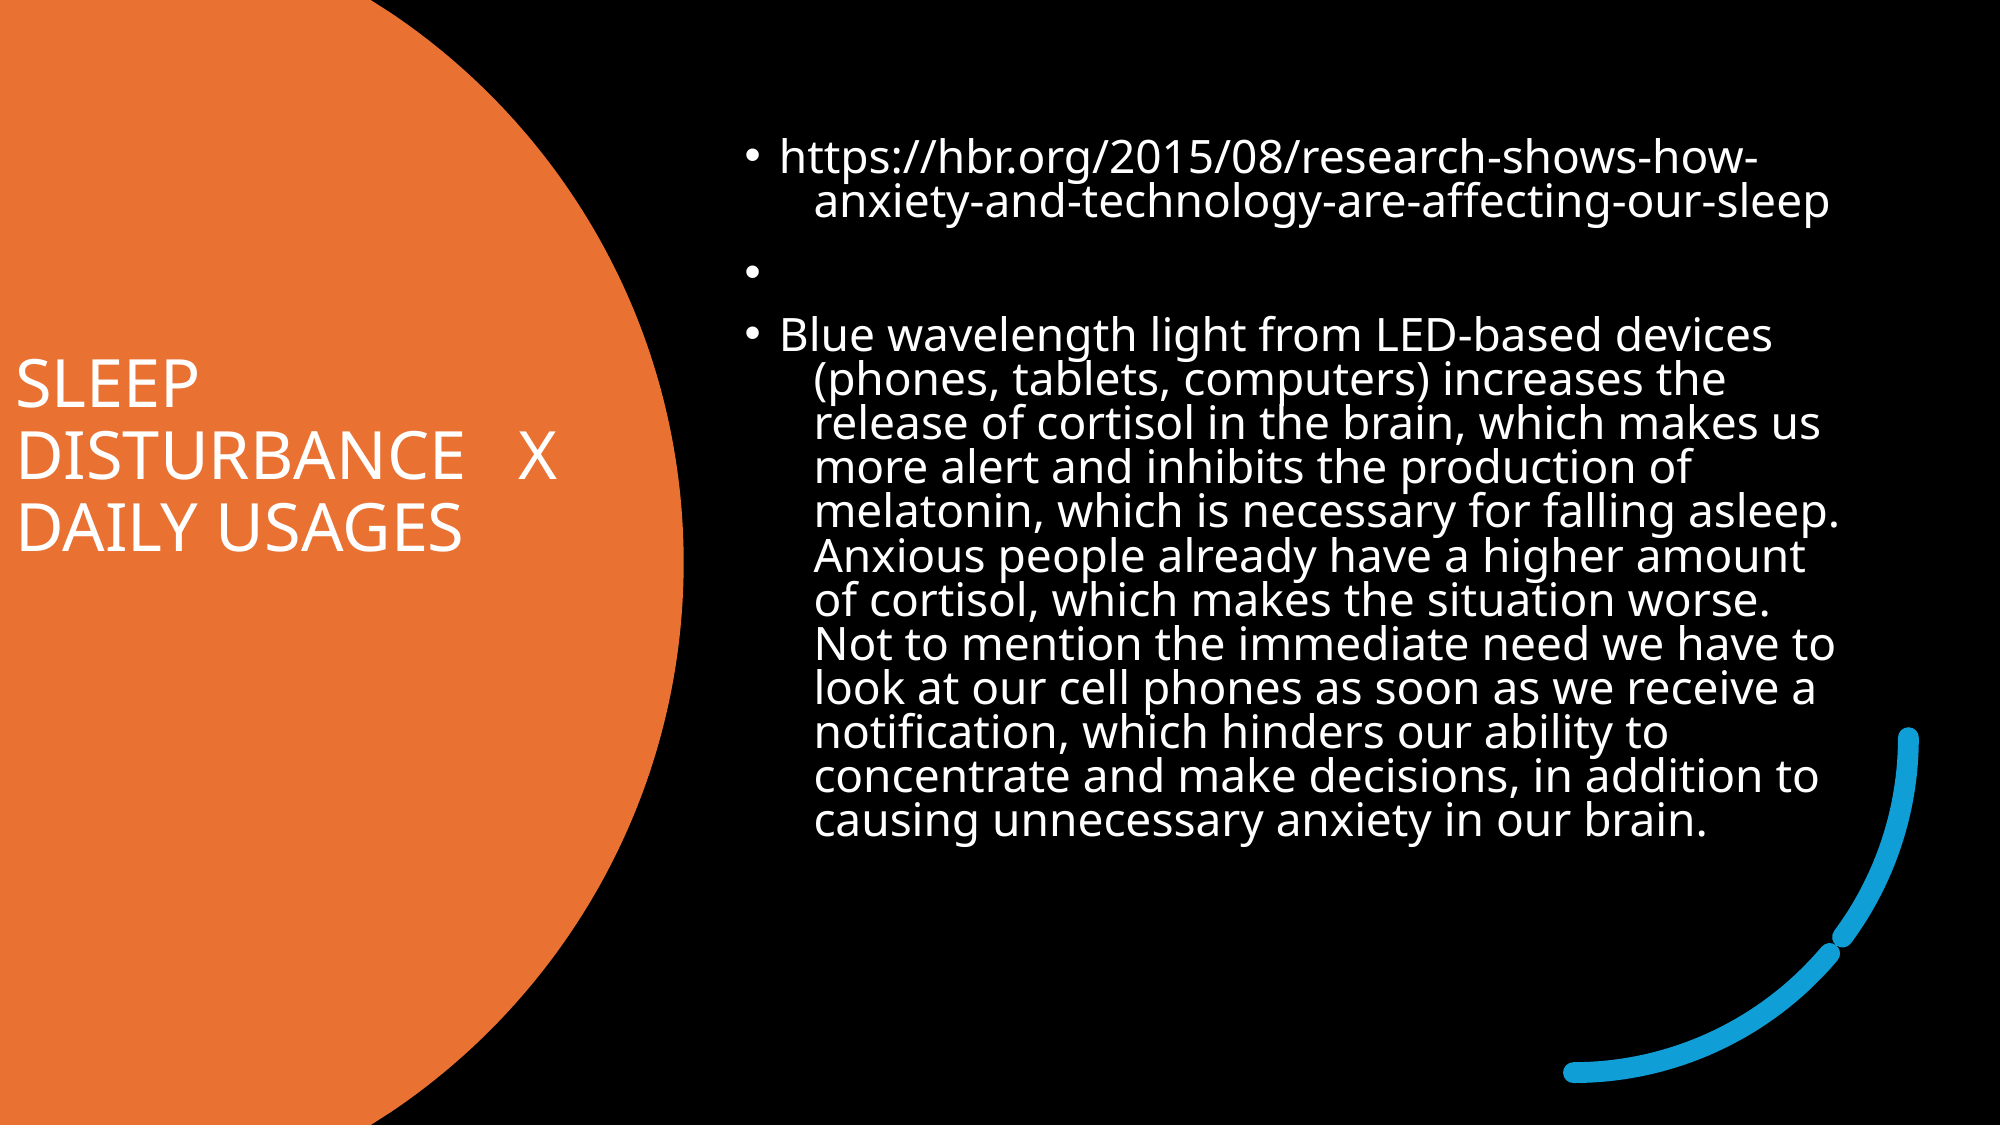

# SLEEP DISTURBANCE X DAILY USAGES
https://hbr.org/2015/08/research-shows-how-anxiety-and-technology-are-affecting-our-sleep
Blue wavelength light from LED-based devices (phones, tablets, computers) increases the release of cortisol in the brain, which makes us more alert and inhibits the production of melatonin, which is necessary for falling asleep. Anxious people already have a higher amount of cortisol, which makes the situation worse. Not to mention the immediate need we have to look at our cell phones as soon as we receive a notification, which hinders our ability to concentrate and make decisions, in addition to causing unnecessary anxiety in our brain.